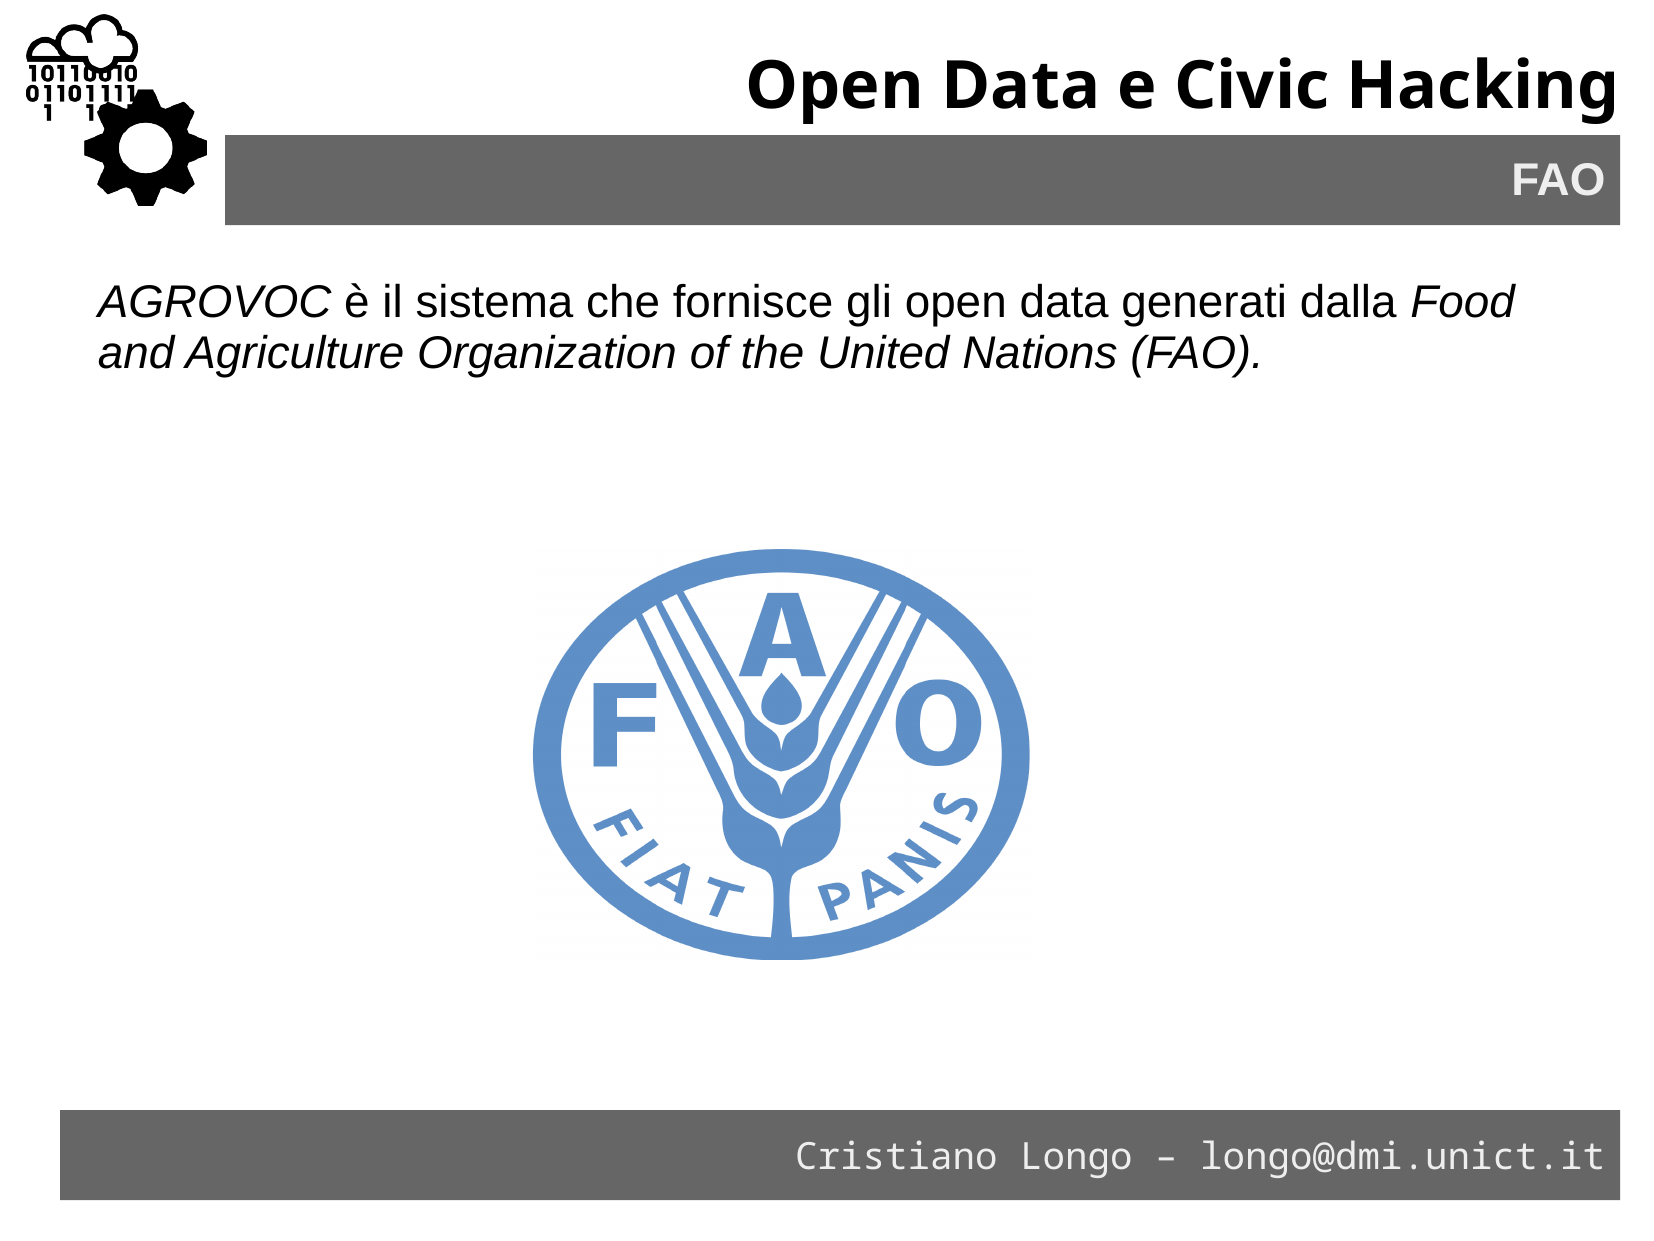

Open Data e Civic Hacking
FAO
AGROVOC è il sistema che fornisce gli open data generati dalla Food and Agriculture Organization of the United Nations (FAO).
Cristiano Longo – longo@dmi.unict.it